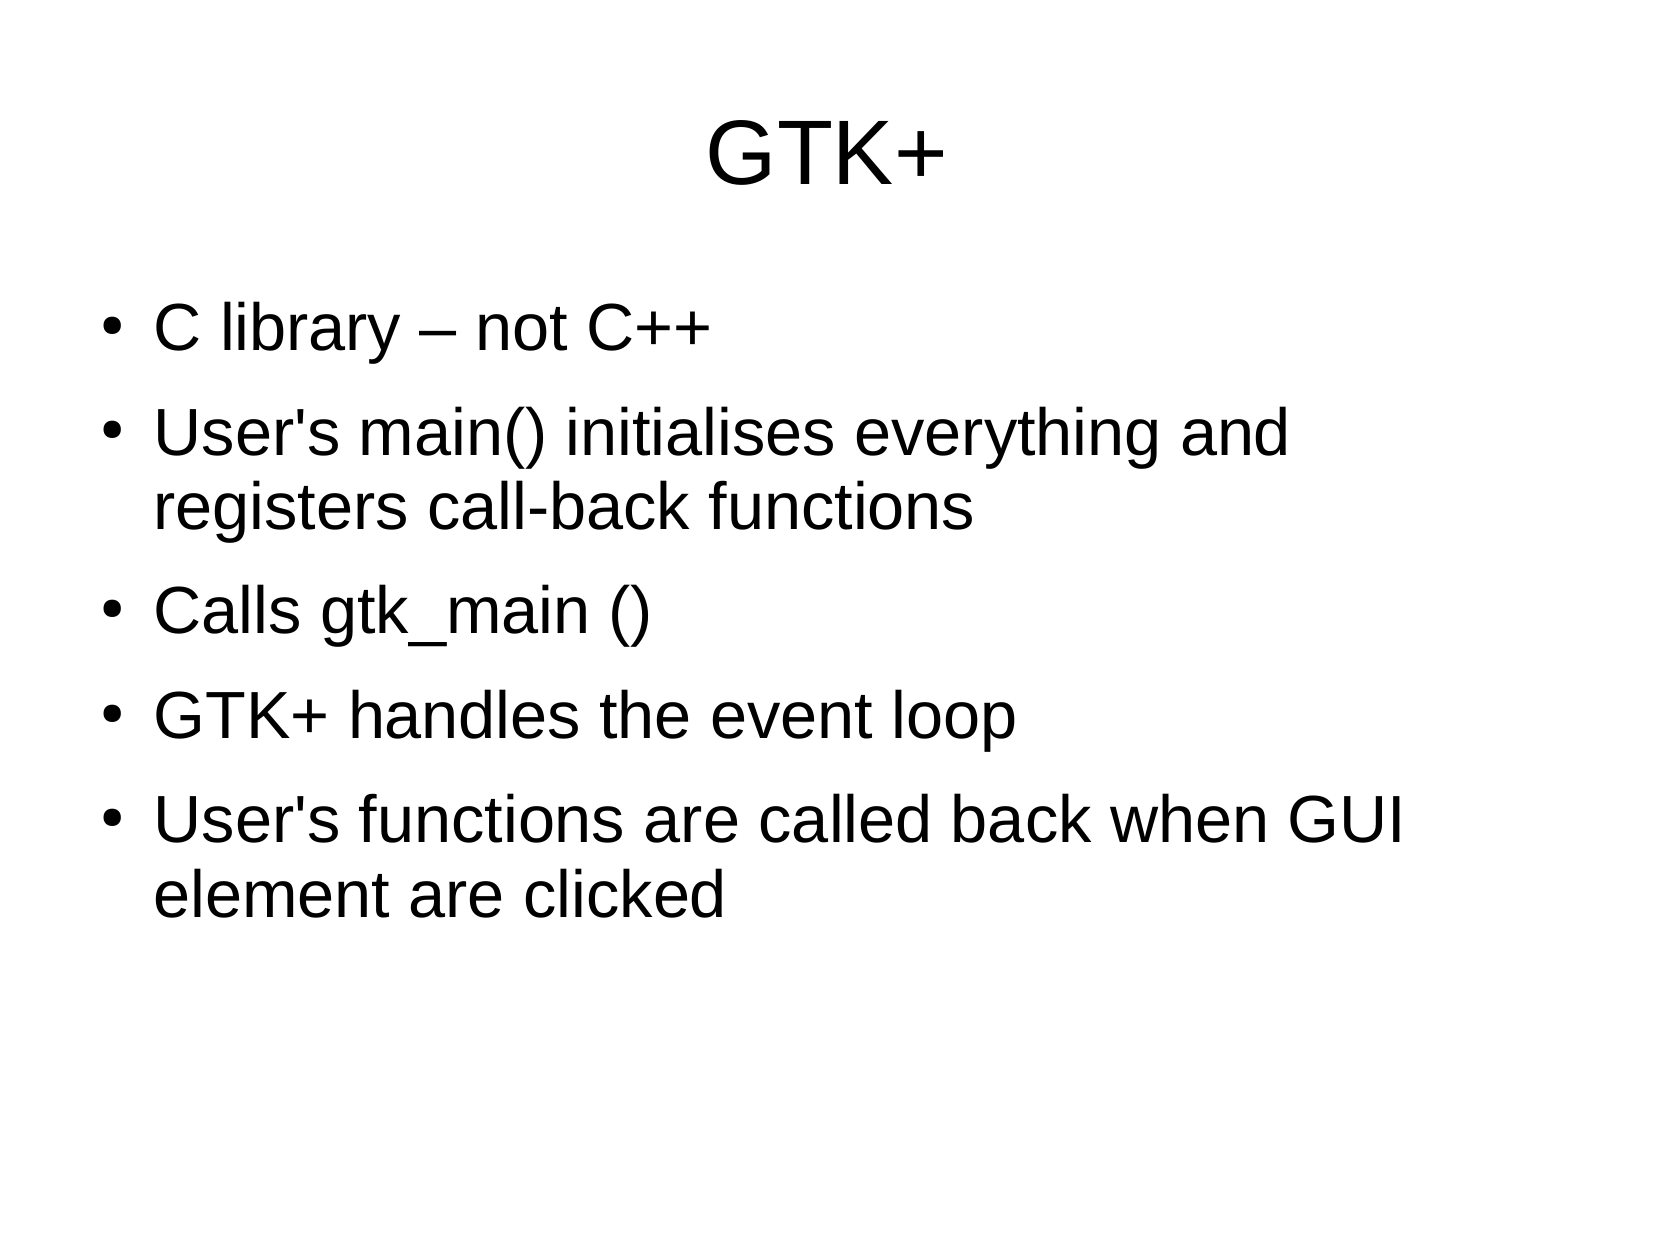

# GTK+
C library – not C++
User's main() initialises everything and registers call-back functions
Calls gtk_main ()
GTK+ handles the event loop
User's functions are called back when GUI element are clicked